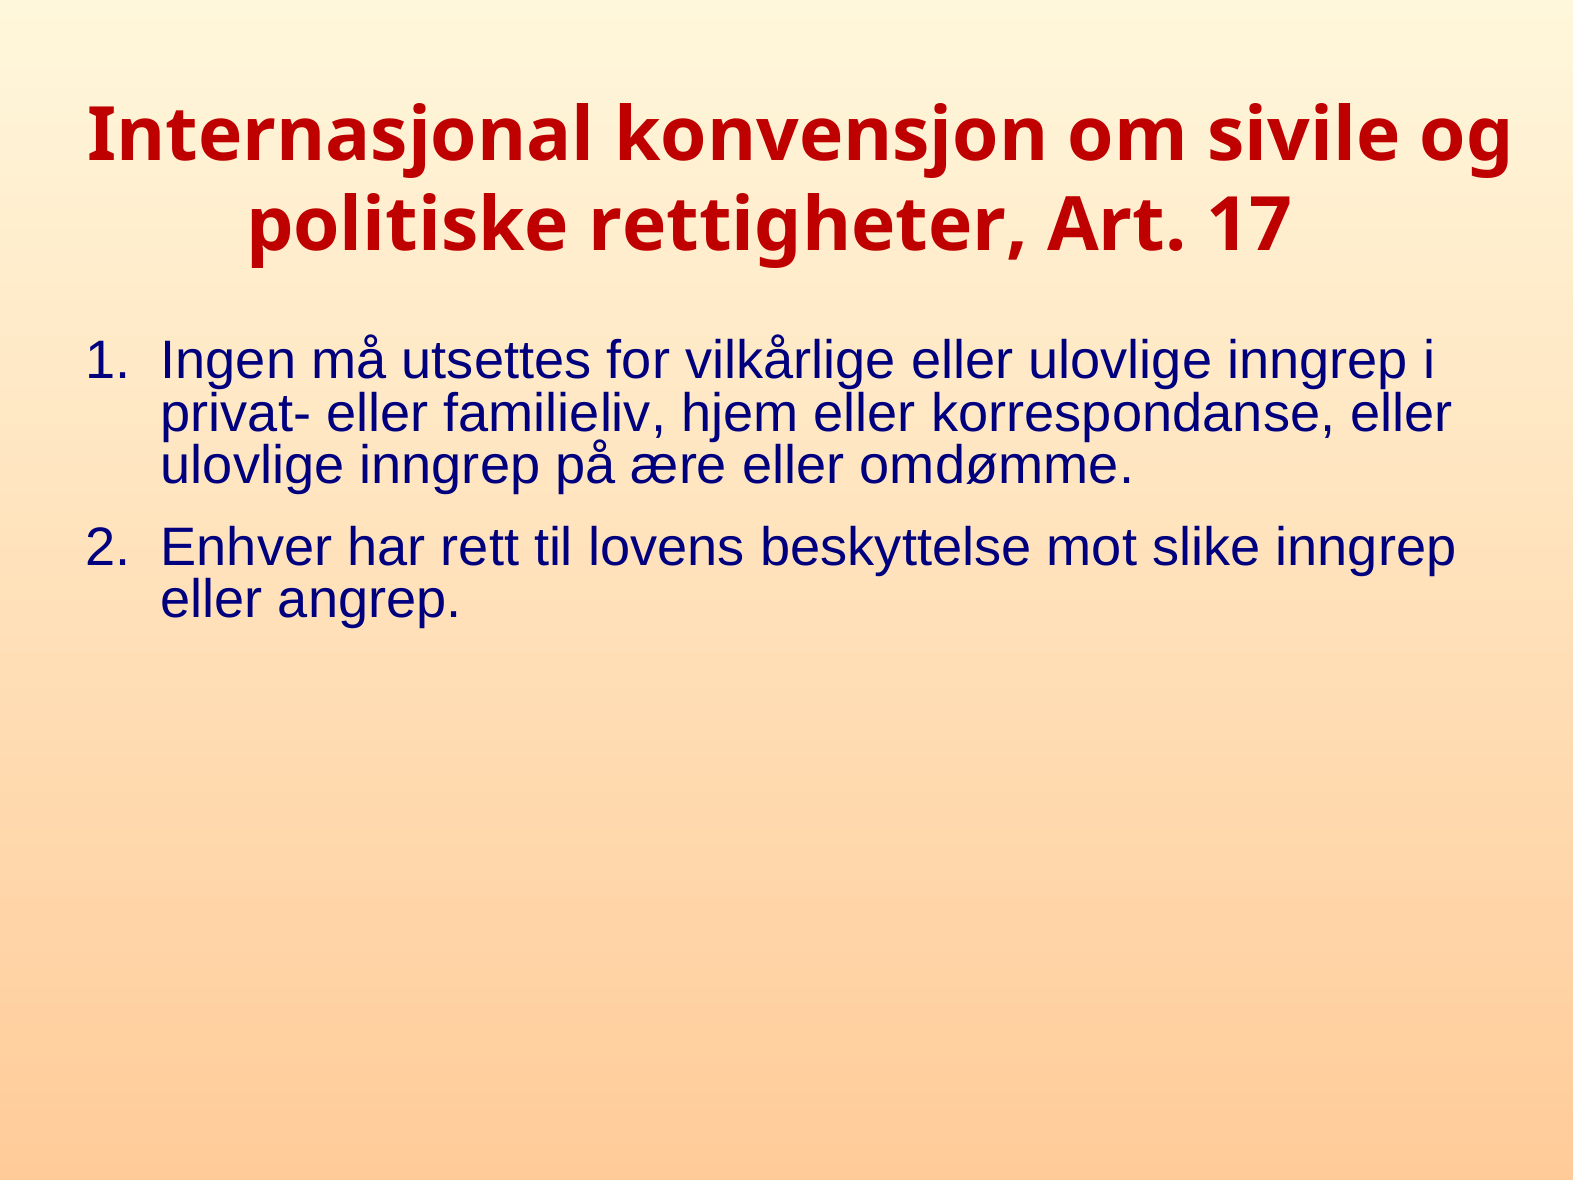

# Internasjonal konvensjon om sivile og politiske rettigheter, Art. 17
Ingen må utsettes for vilkårlige eller ulovlige inngrep i privat- eller familieliv, hjem eller korrespondanse, eller ulovlige inngrep på ære eller omdømme.
Enhver har rett til lovens beskyttelse mot slike inngrep eller angrep.